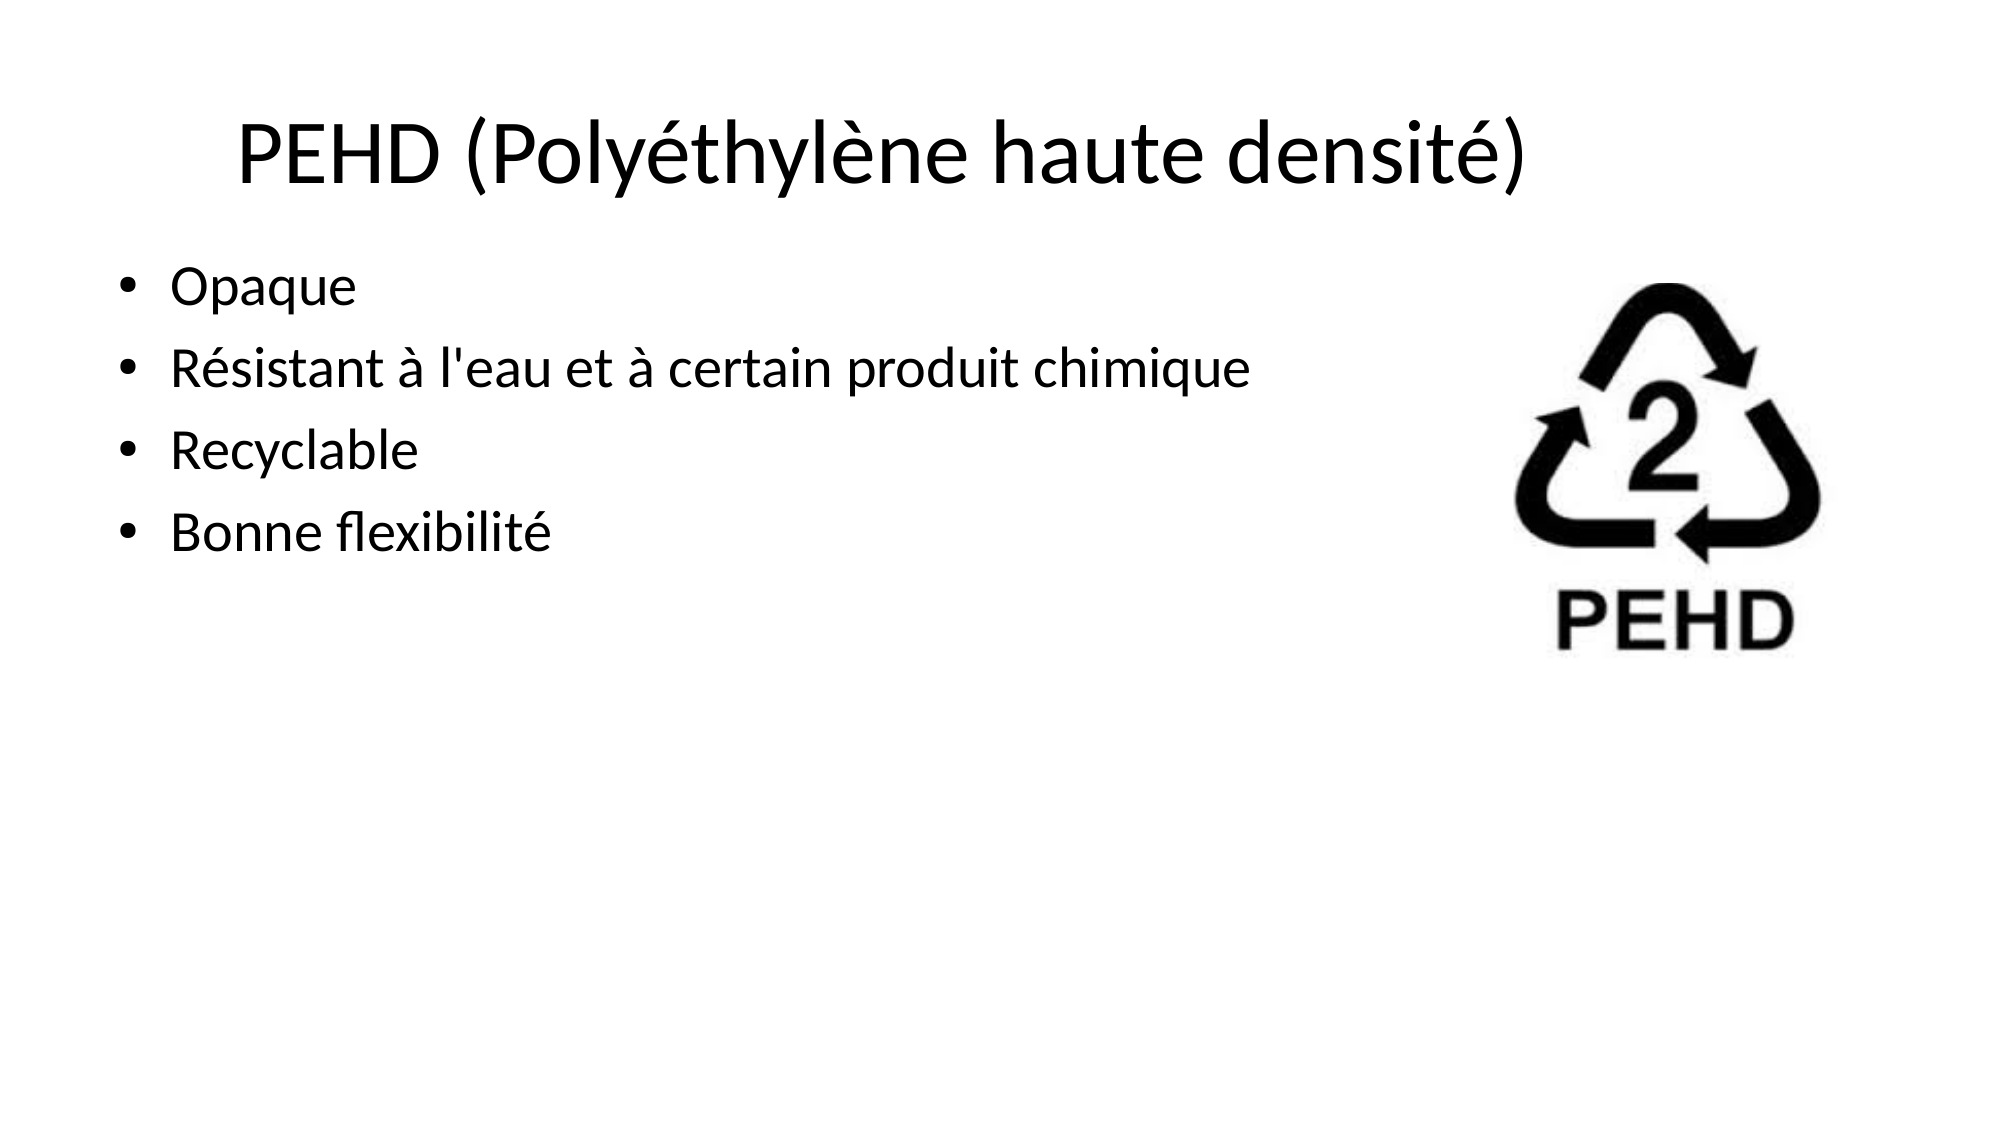

# PEHD (Polyéthylène haute densité)
Opaque
Résistant à l'eau et à certain produit chimique
Recyclable
Bonne flexibilité